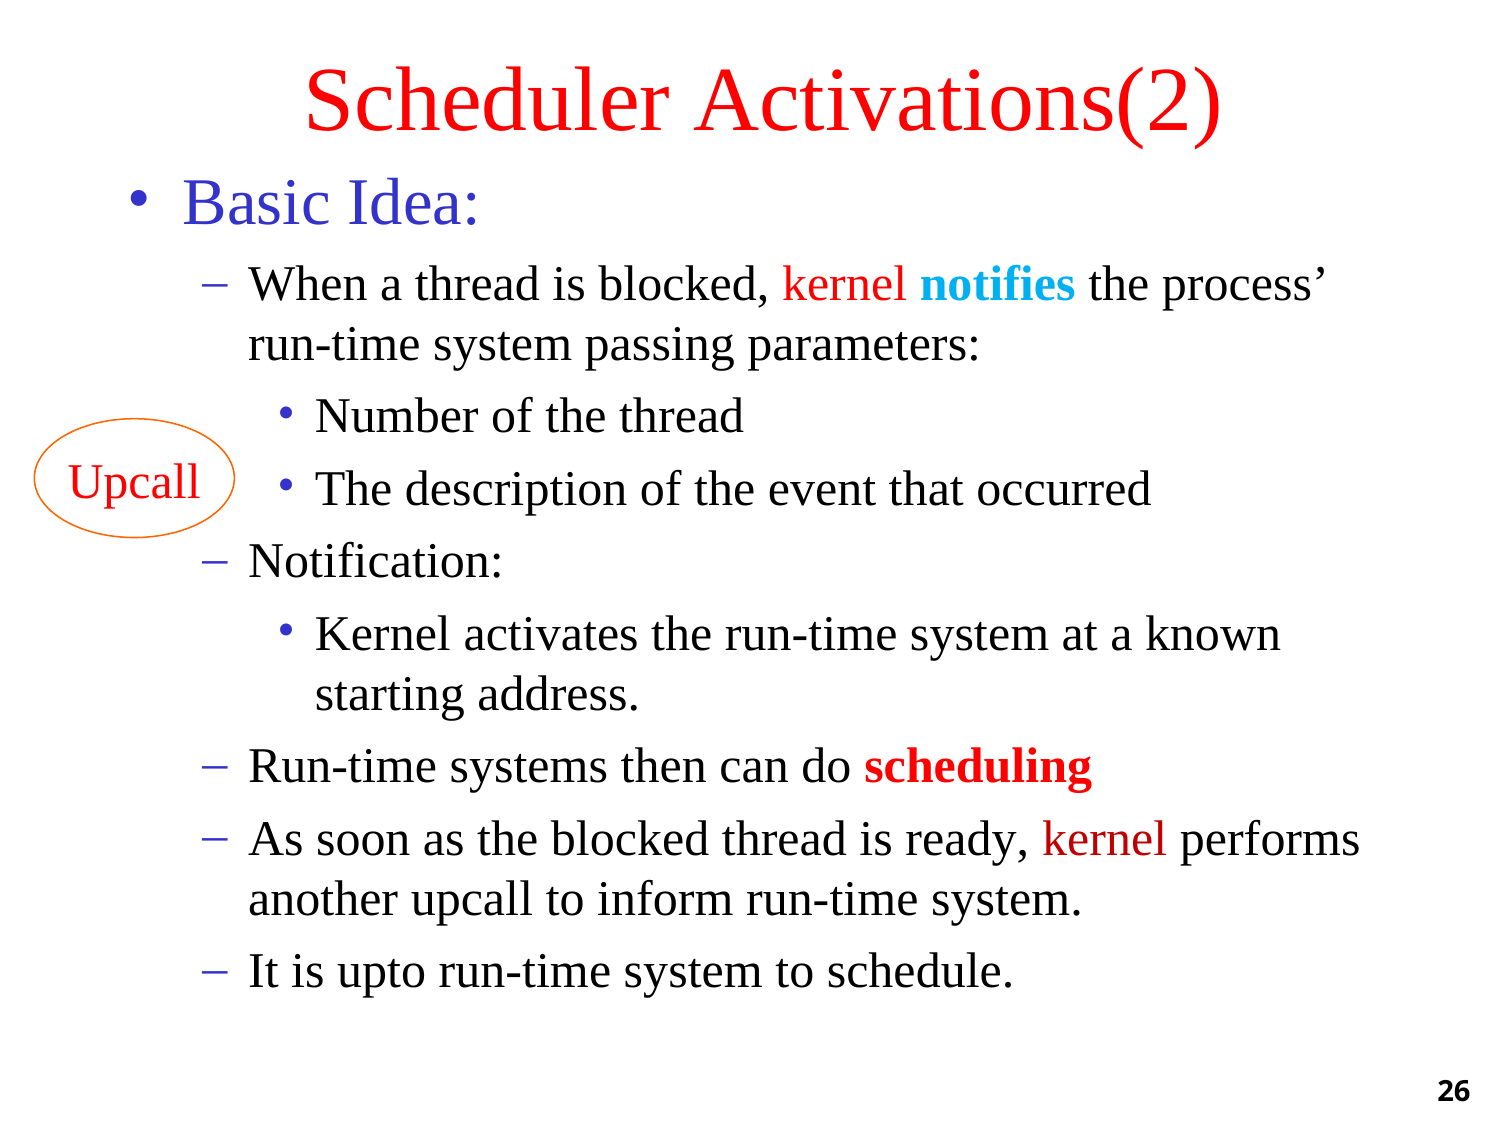

Scheduler Activations(2)
Basic Idea:
When a thread is blocked, kernel notifies the process’ run-time system passing parameters:
Number of the thread
The description of the event that occurred
Notification:
Kernel activates the run-time system at a known starting address.
Run-time systems then can do scheduling
As soon as the blocked thread is ready, kernel performs another upcall to inform run-time system.
It is upto run-time system to schedule.
Upcall